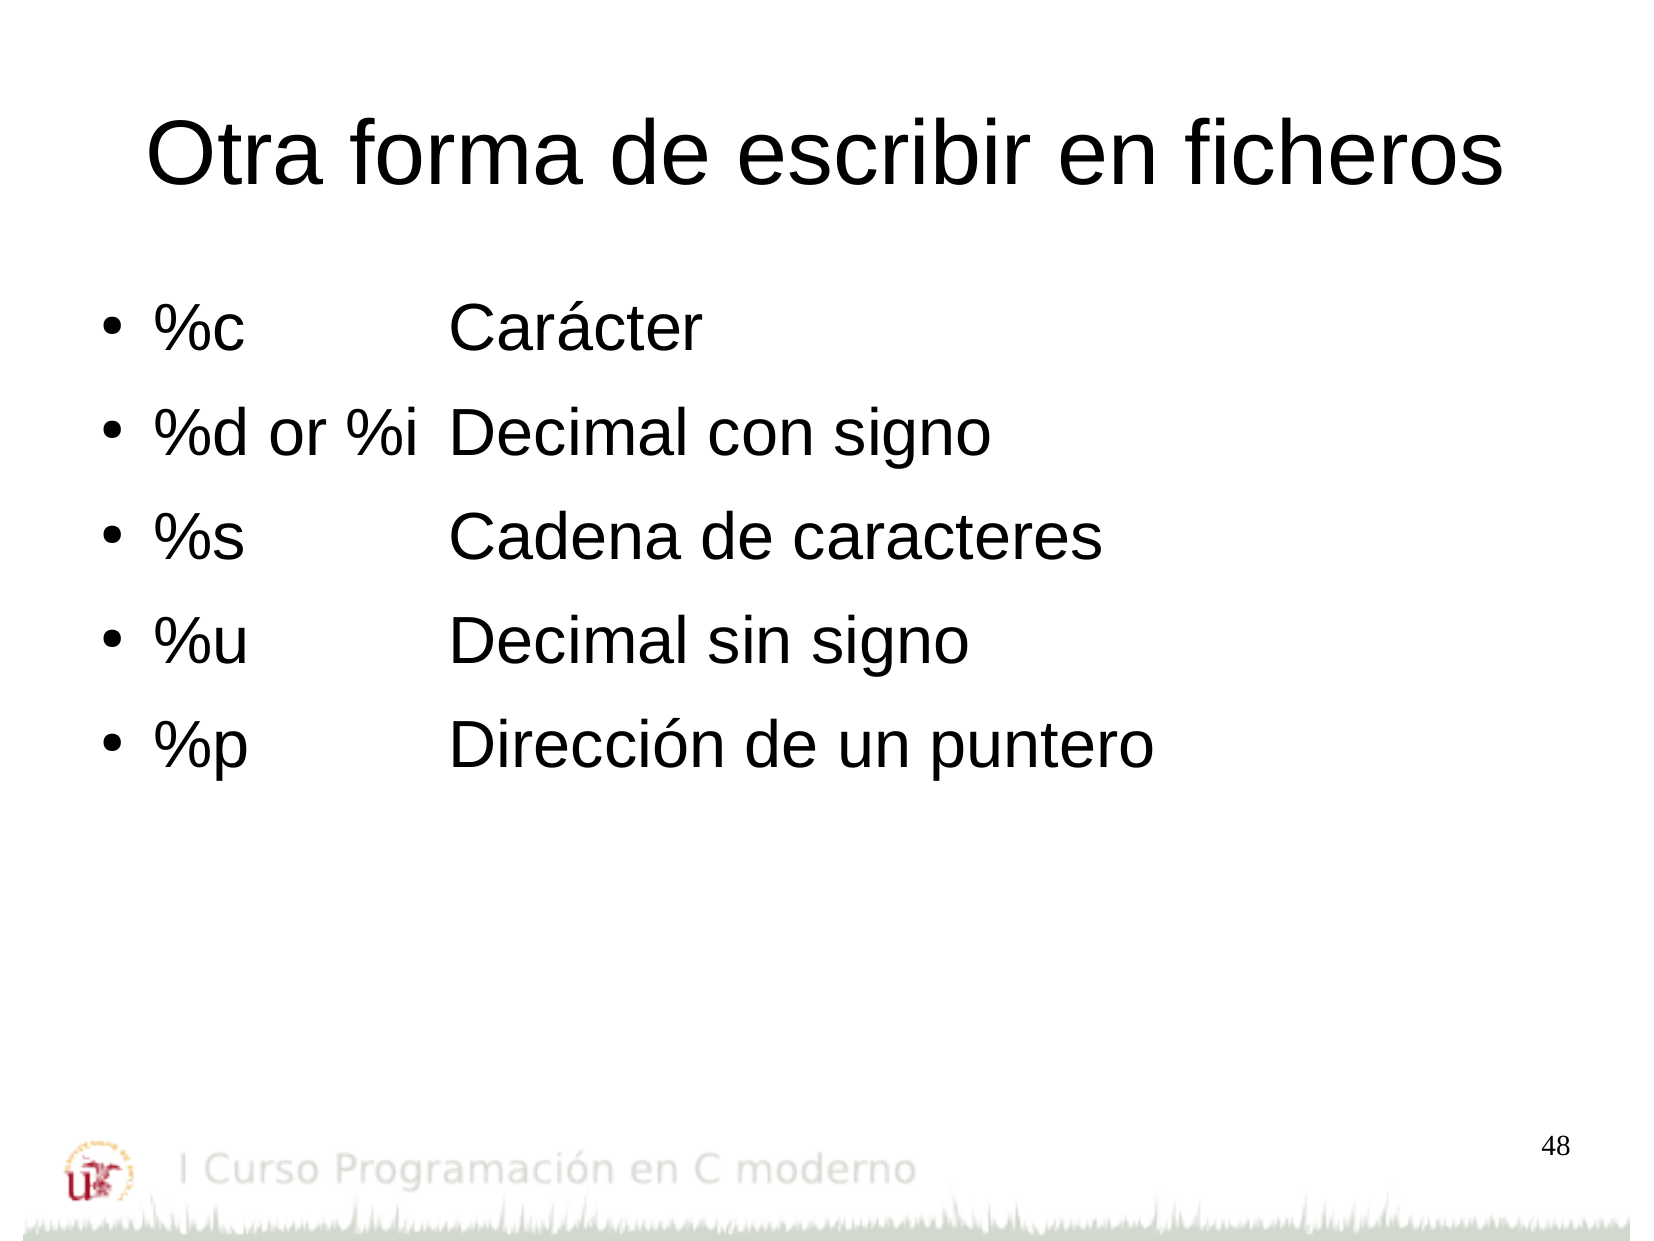

# Otra forma de escribir en ficheros
%c			Carácter
%d or %i	Decimal con signo
%s			Cadena de caracteres
%u			Decimal sin signo
%p			Dirección de un puntero
48